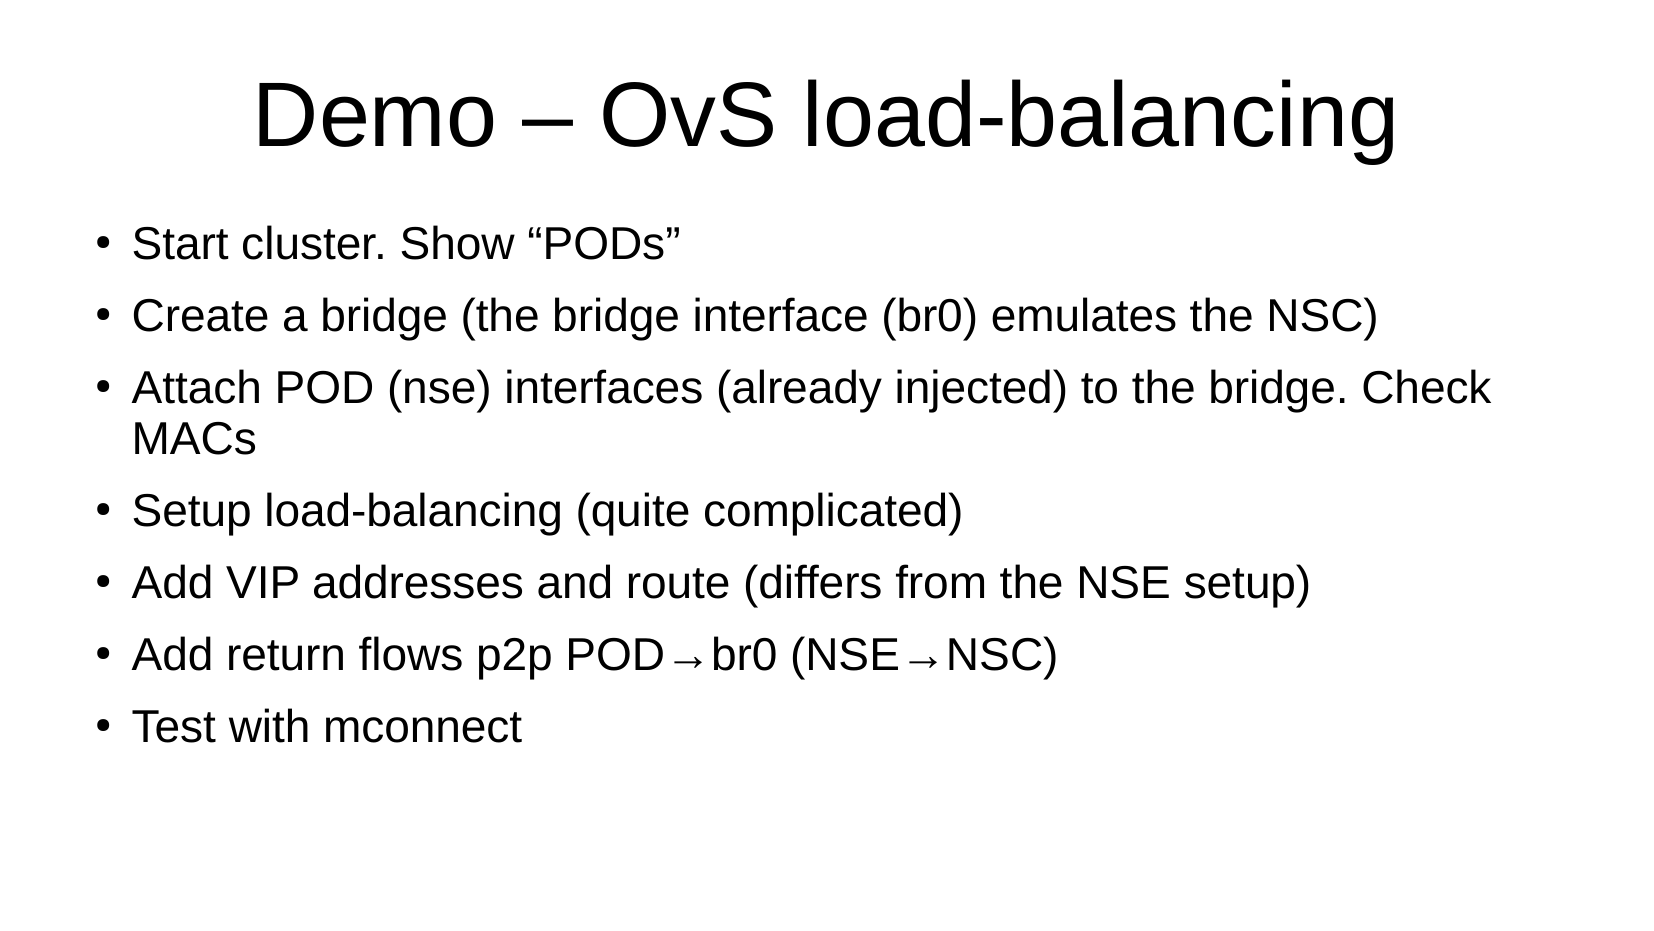

# Demo – OvS load-balancing
Start cluster. Show “PODs”
Create a bridge (the bridge interface (br0) emulates the NSC)
Attach POD (nse) interfaces (already injected) to the bridge. Check MACs
Setup load-balancing (quite complicated)
Add VIP addresses and route (differs from the NSE setup)
Add return flows p2p POD→br0 (NSE→NSC)
Test with mconnect